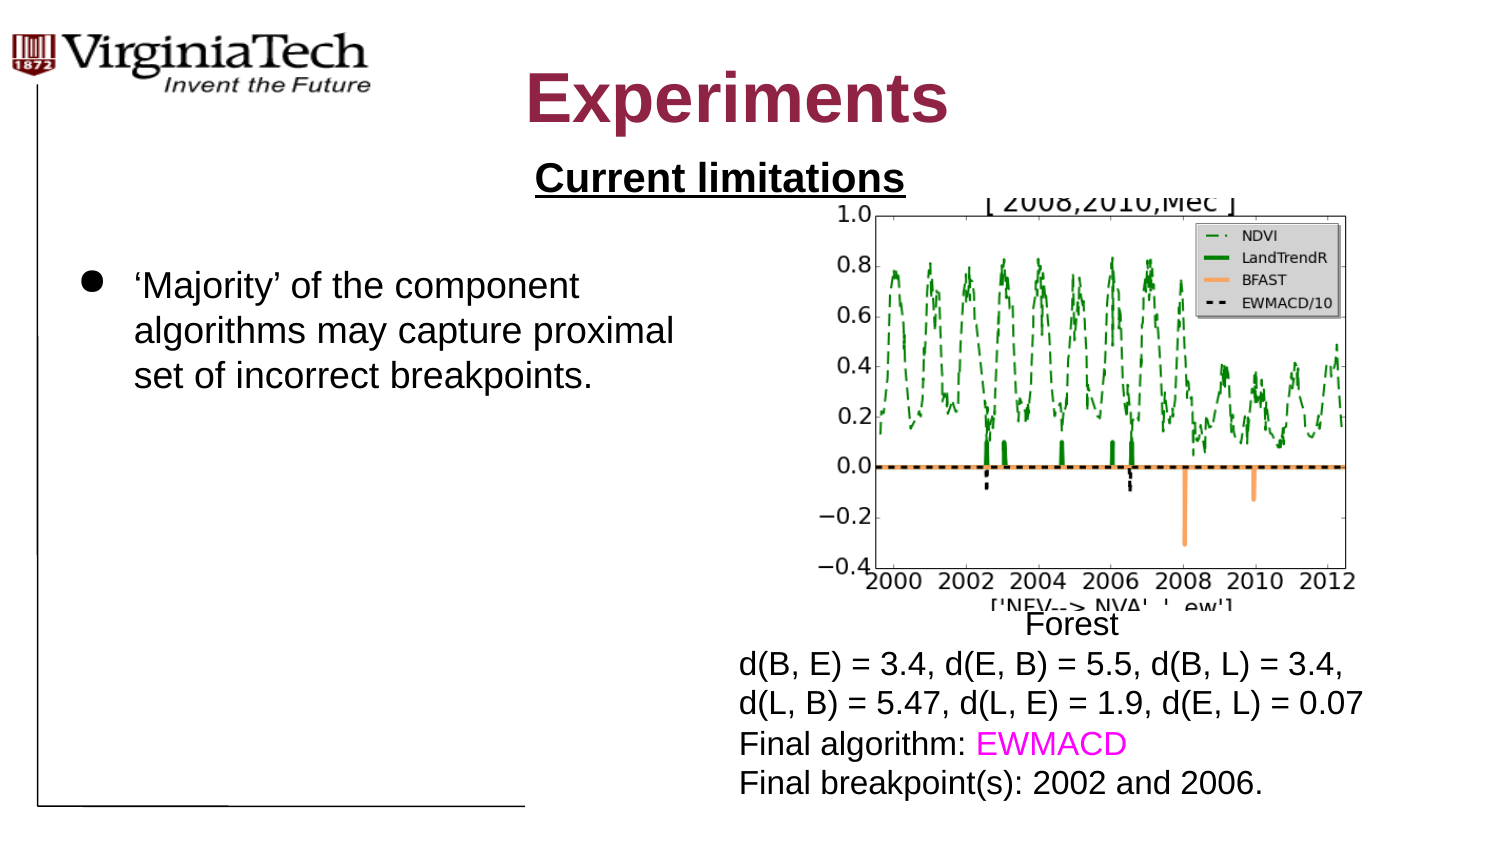

# Experiments
Current limitations
‘Majority’ of the component algorithms may capture proximal set of incorrect breakpoints.
Forest
d(B, E) = 3.4, d(E, B) = 5.5, d(B, L) = 3.4,
d(L, B) = 5.47, d(L, E) = 1.9, d(E, L) = 0.07
Final algorithm: EWMACD
Final breakpoint(s): 2002 and 2006.